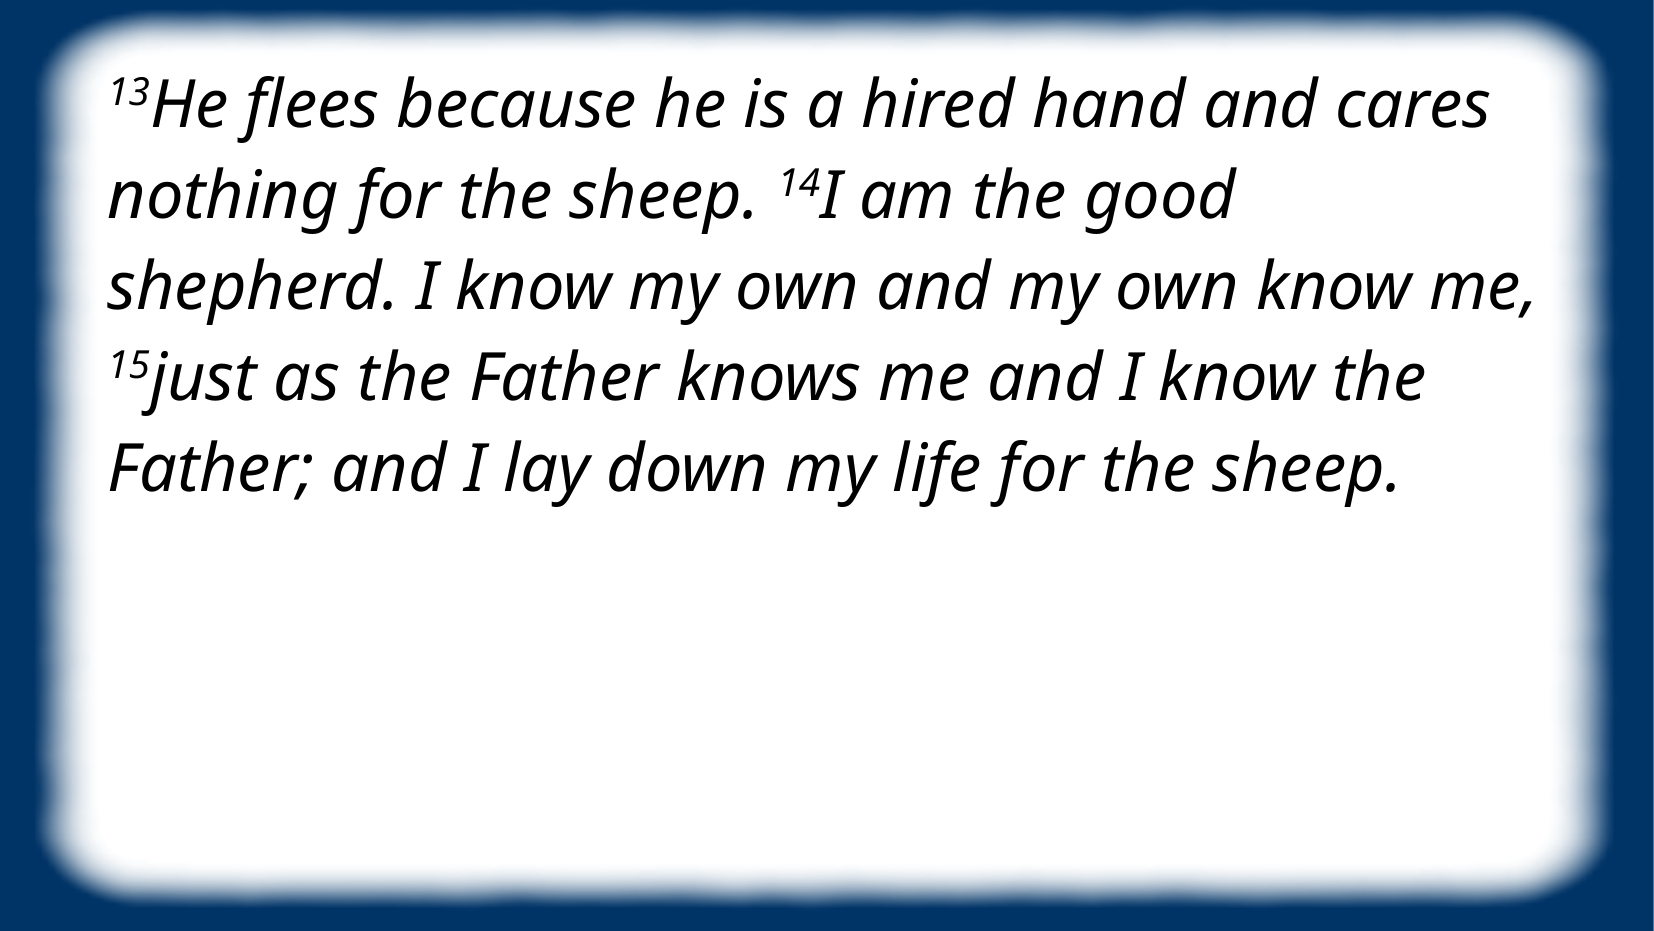

13He flees because he is a hired hand and cares nothing for the sheep. 14I am the good shepherd. I know my own and my own know me, 15just as the Father knows me and I know the Father; and I lay down my life for the sheep.